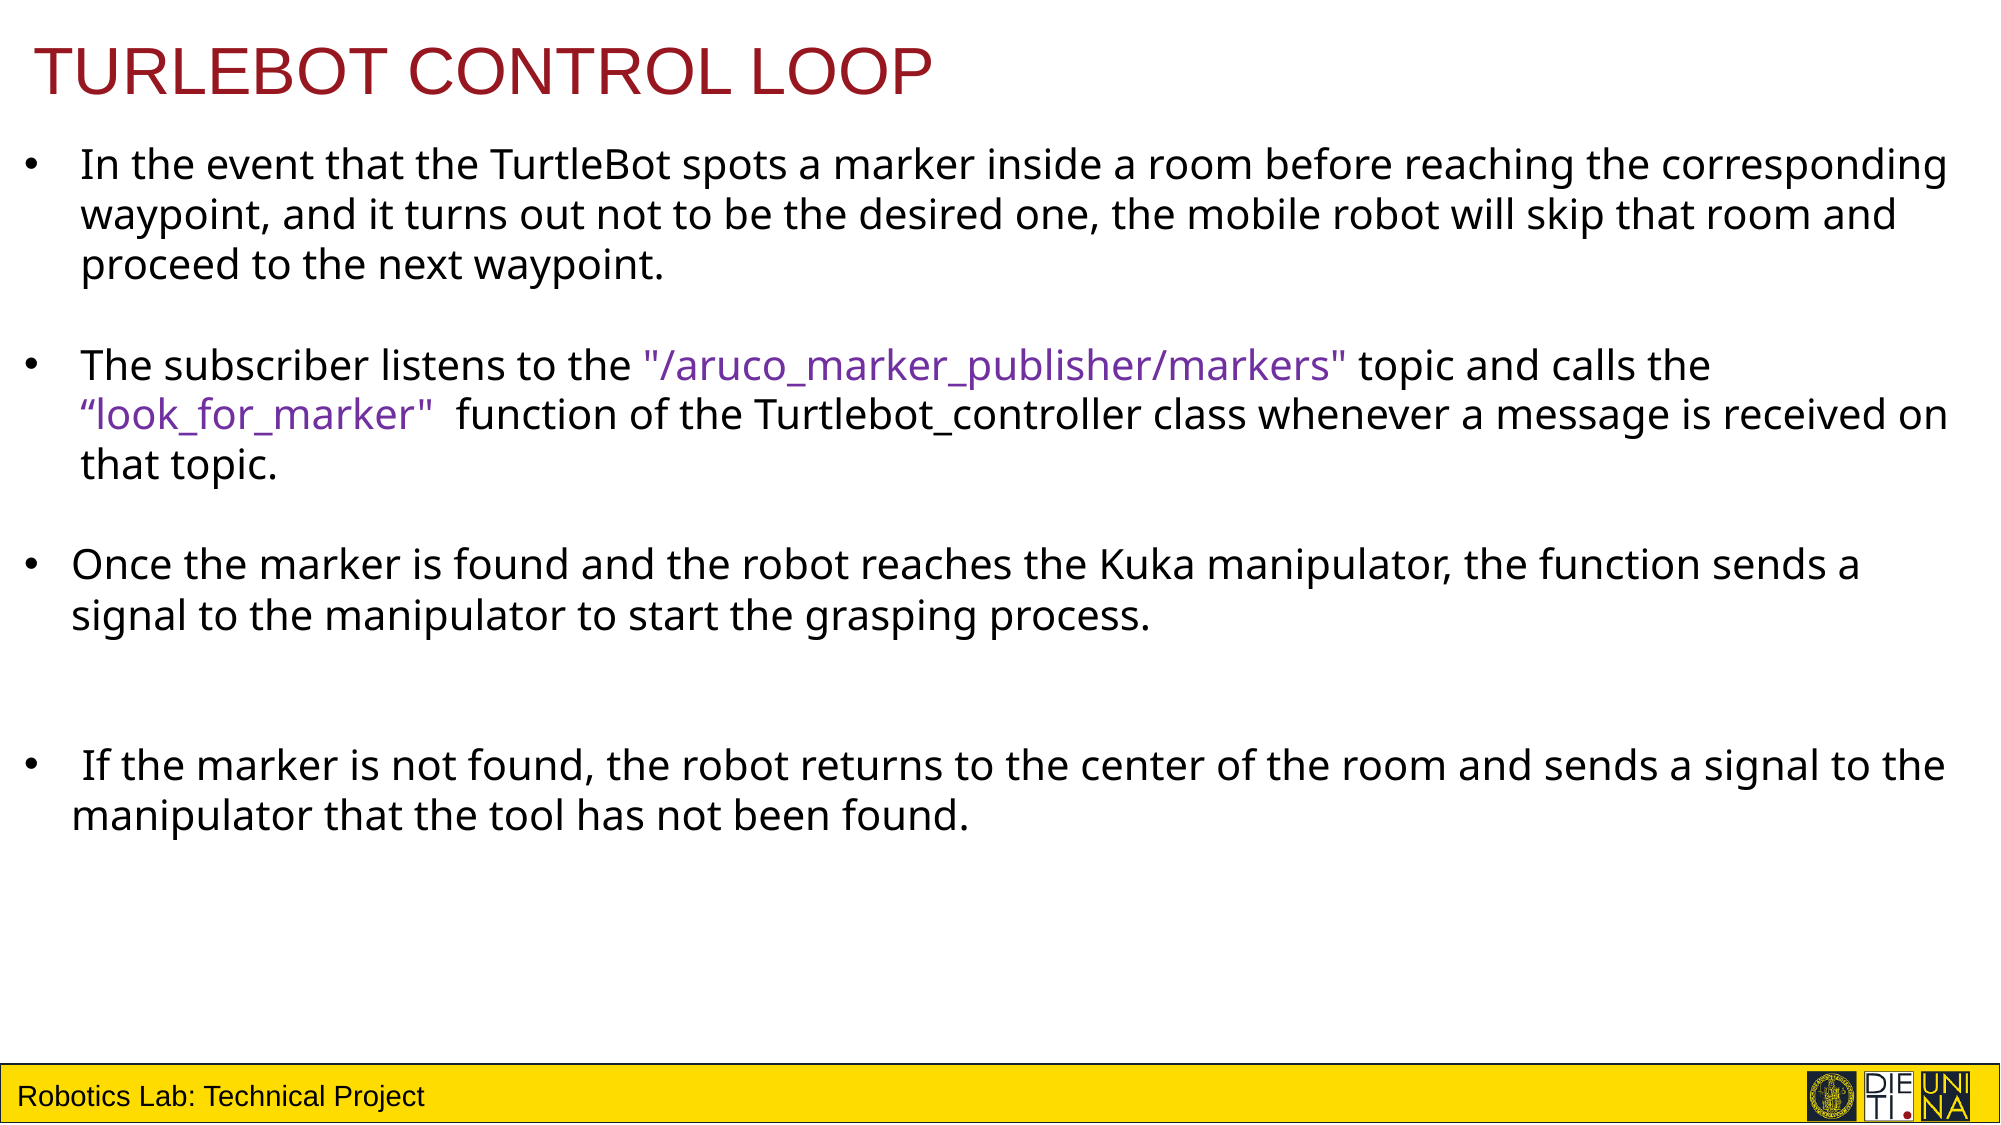

TURLEBOT CONTROL LOOP
In the event that the TurtleBot spots a marker inside a room before reaching the corresponding waypoint, and it turns out not to be the desired one, the mobile robot will skip that room and proceed to the next waypoint.
The subscriber listens to the "/aruco_marker_publisher/markers" topic and calls the “look_for_marker" function of the Turtlebot_controller class whenever a message is received on that topic.
Once the marker is found and the robot reaches the Kuka manipulator, the function sends a signal to the manipulator to start the grasping process.
 If the marker is not found, the robot returns to the center of the room and sends a signal to the manipulator that the tool has not been found.
Robotics Lab: Technical Project